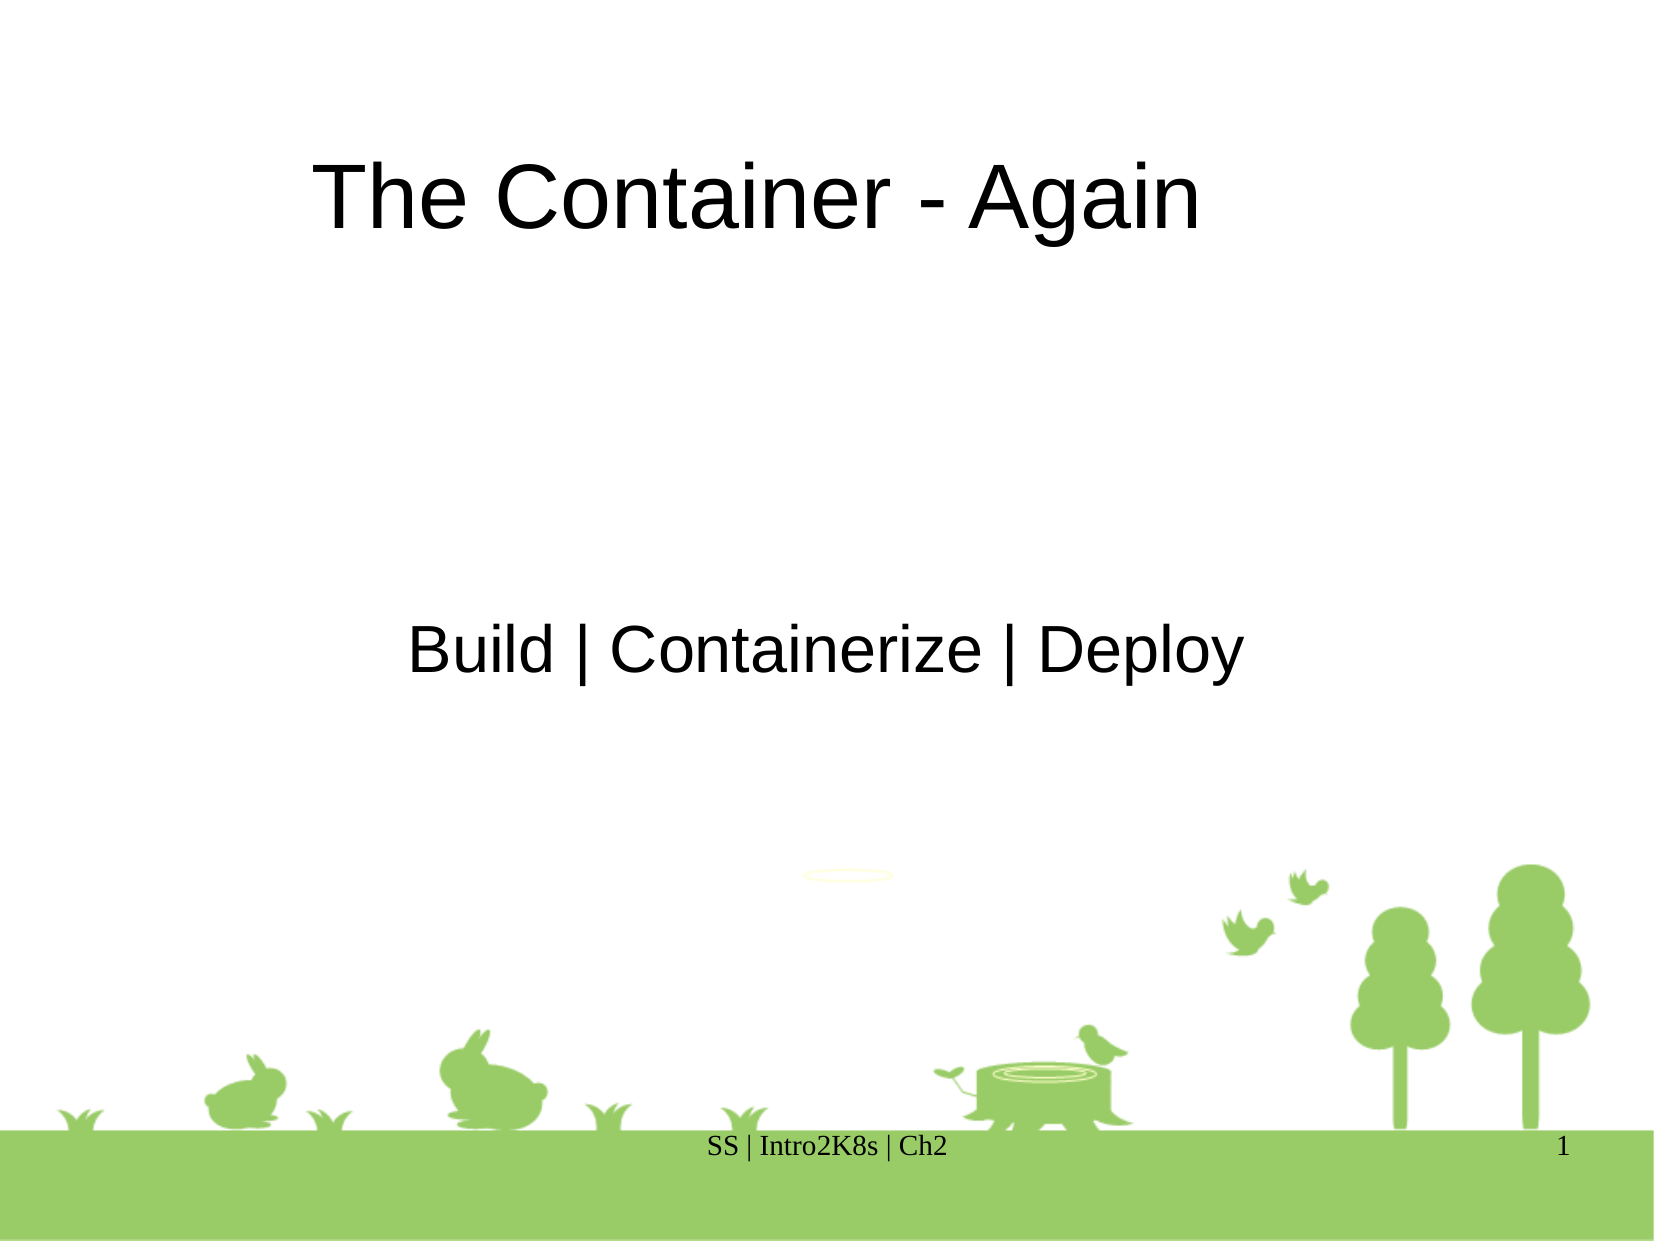

# The Container - Again
Build | Containerize | Deploy
SS | Intro2K8s | Ch2
1